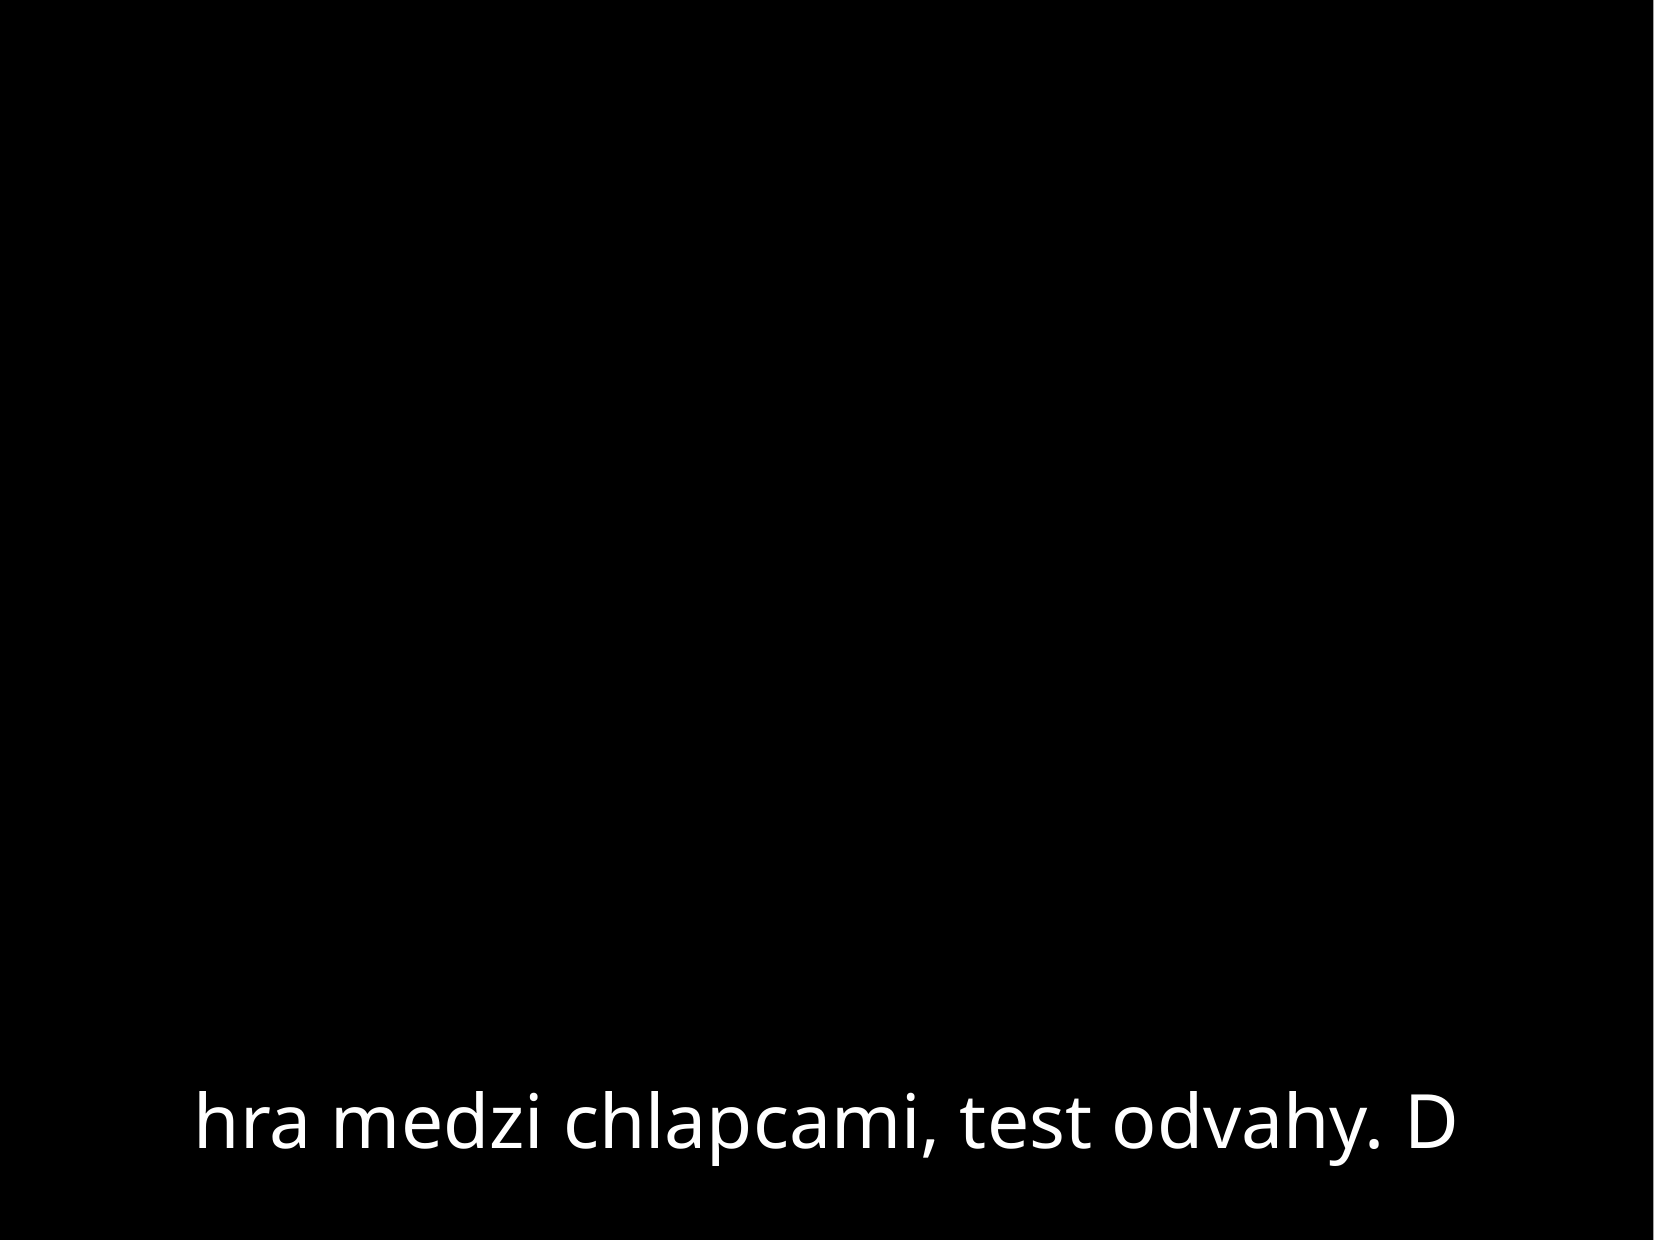

# hra medzi chlapcami, test odvahy. D